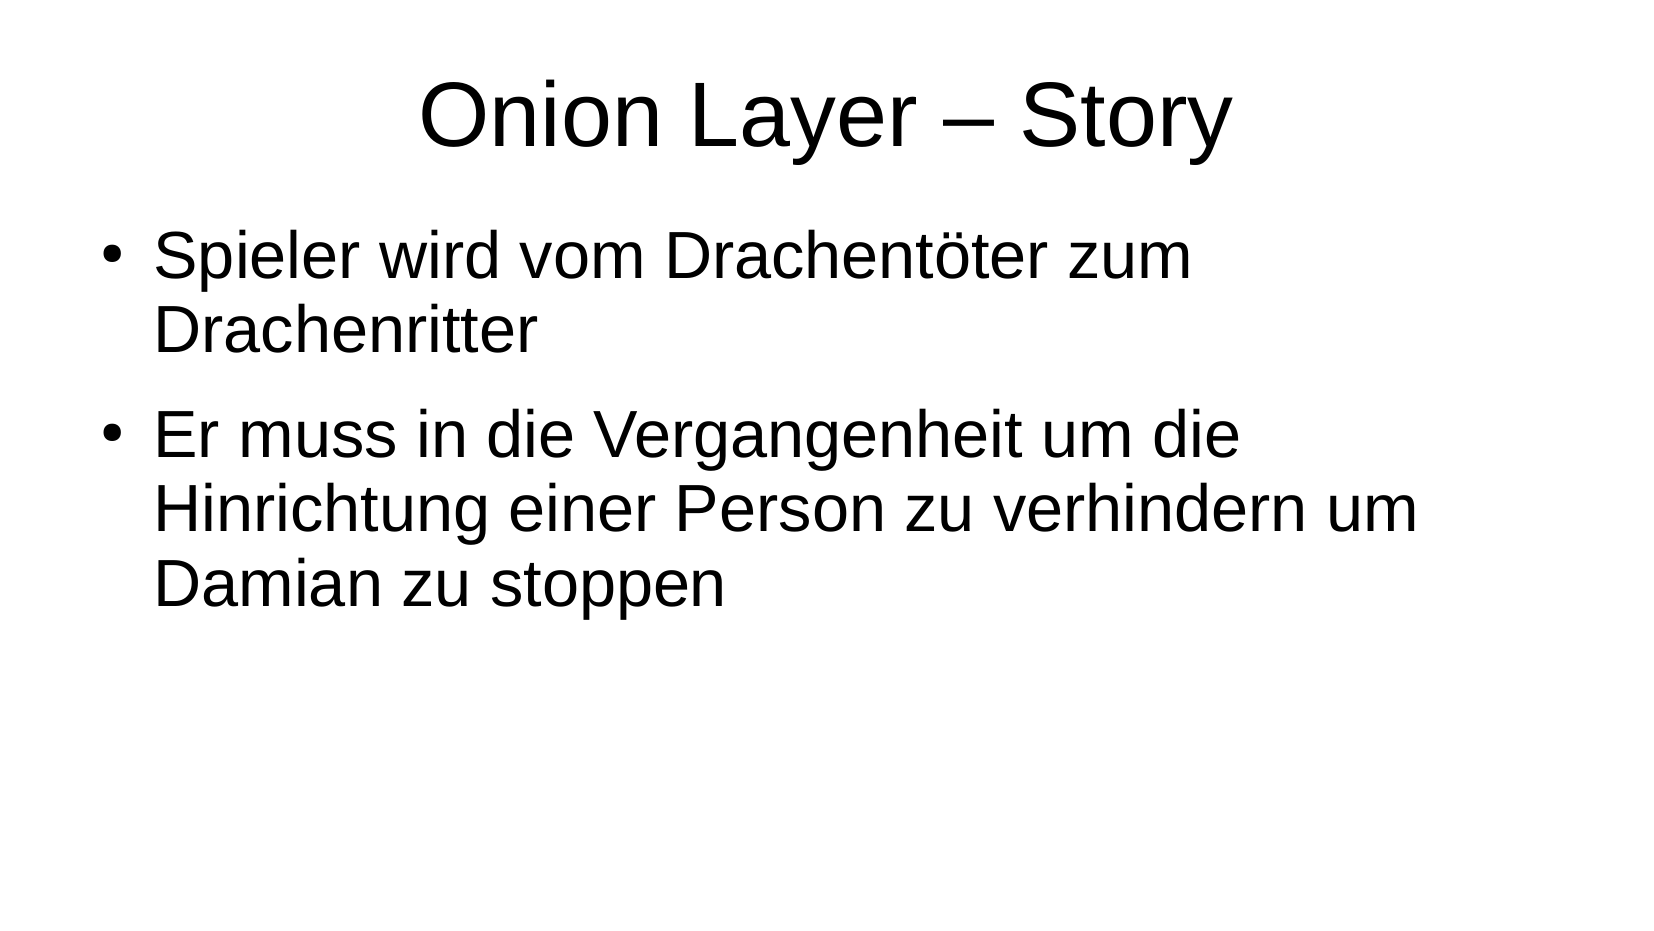

# Onion Layer – Story
Spieler wird vom Drachentöter zum Drachenritter
Er muss in die Vergangenheit um die Hinrichtung einer Person zu verhindern um Damian zu stoppen